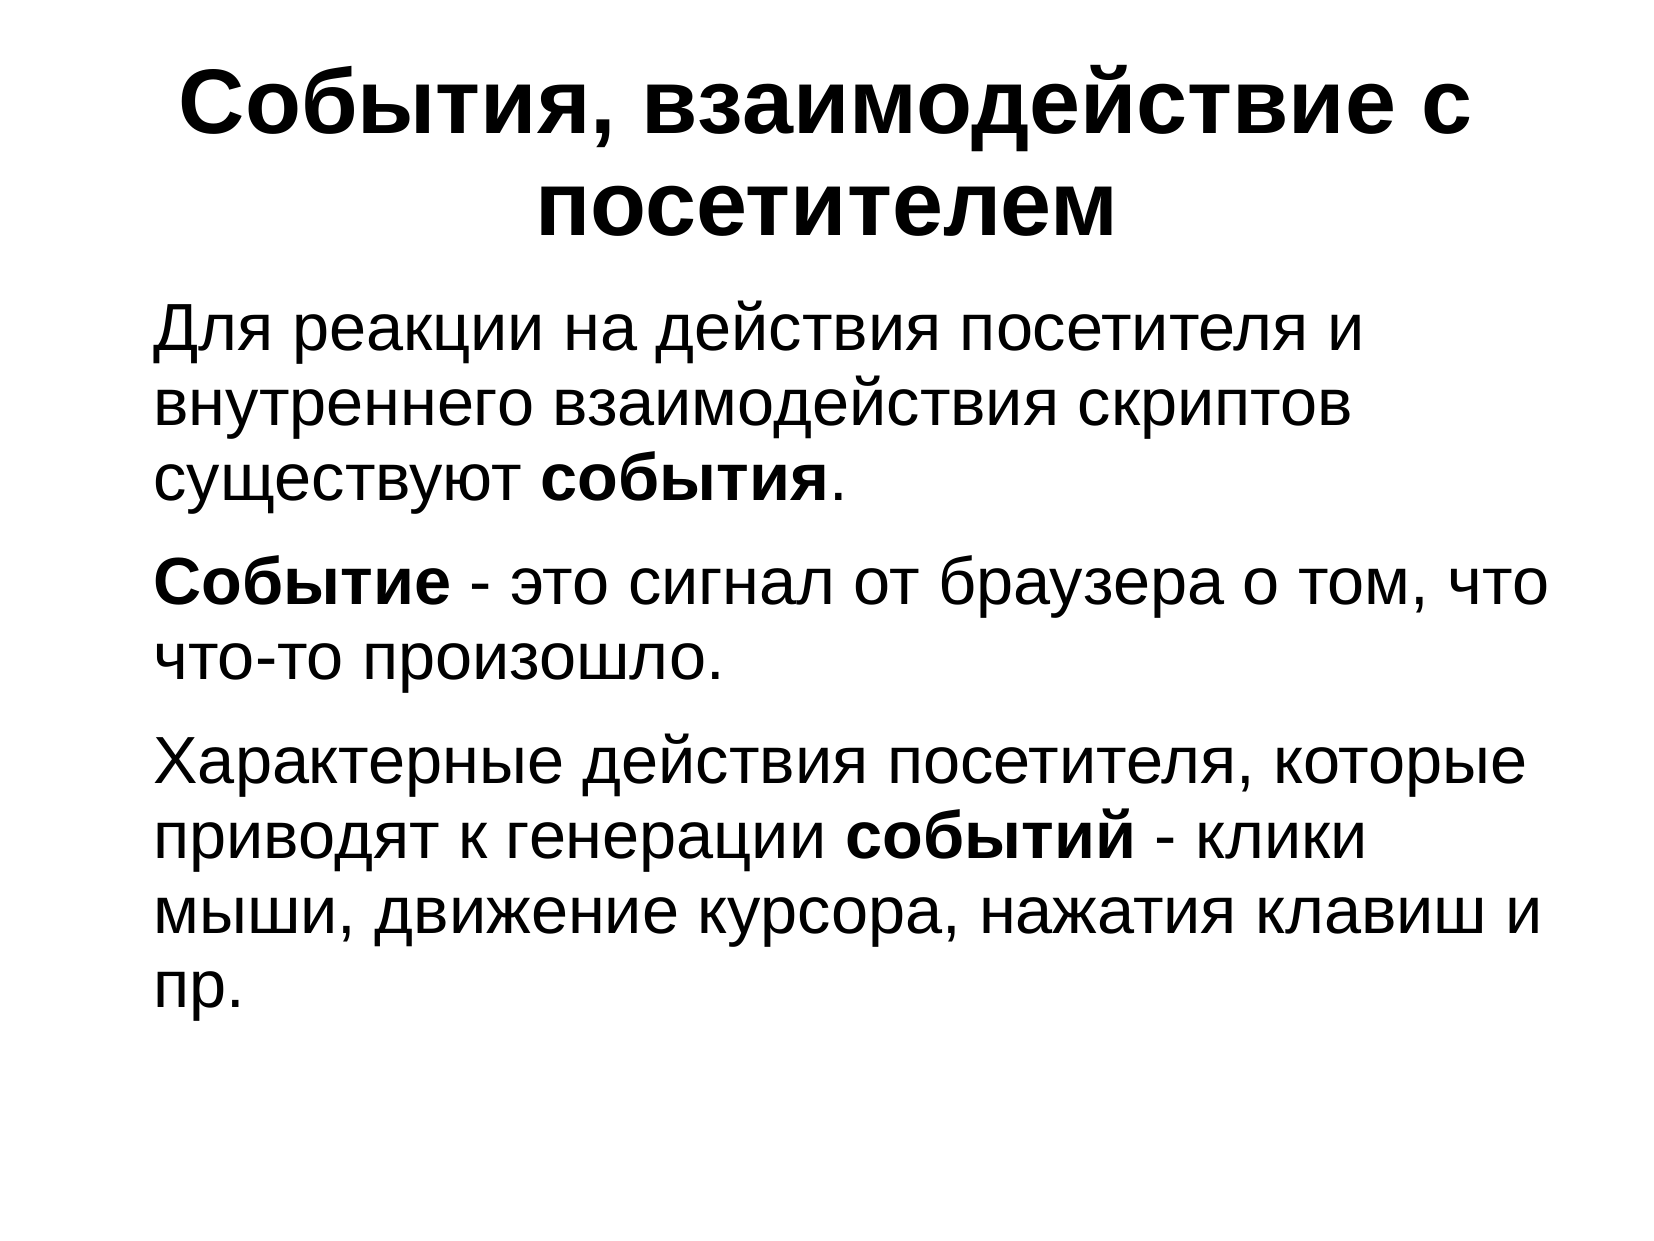

# События, взаимодействие с посетителем
Для реакции на действия посетителя и внутреннего взаимодействия скриптов существуют события.
Событие - это сигнал от браузера о том, что что-то произошло.
Характерные действия посетителя, которые приводят к генерации событий - клики мыши, движение курсора, нажатия клавиш и пр.